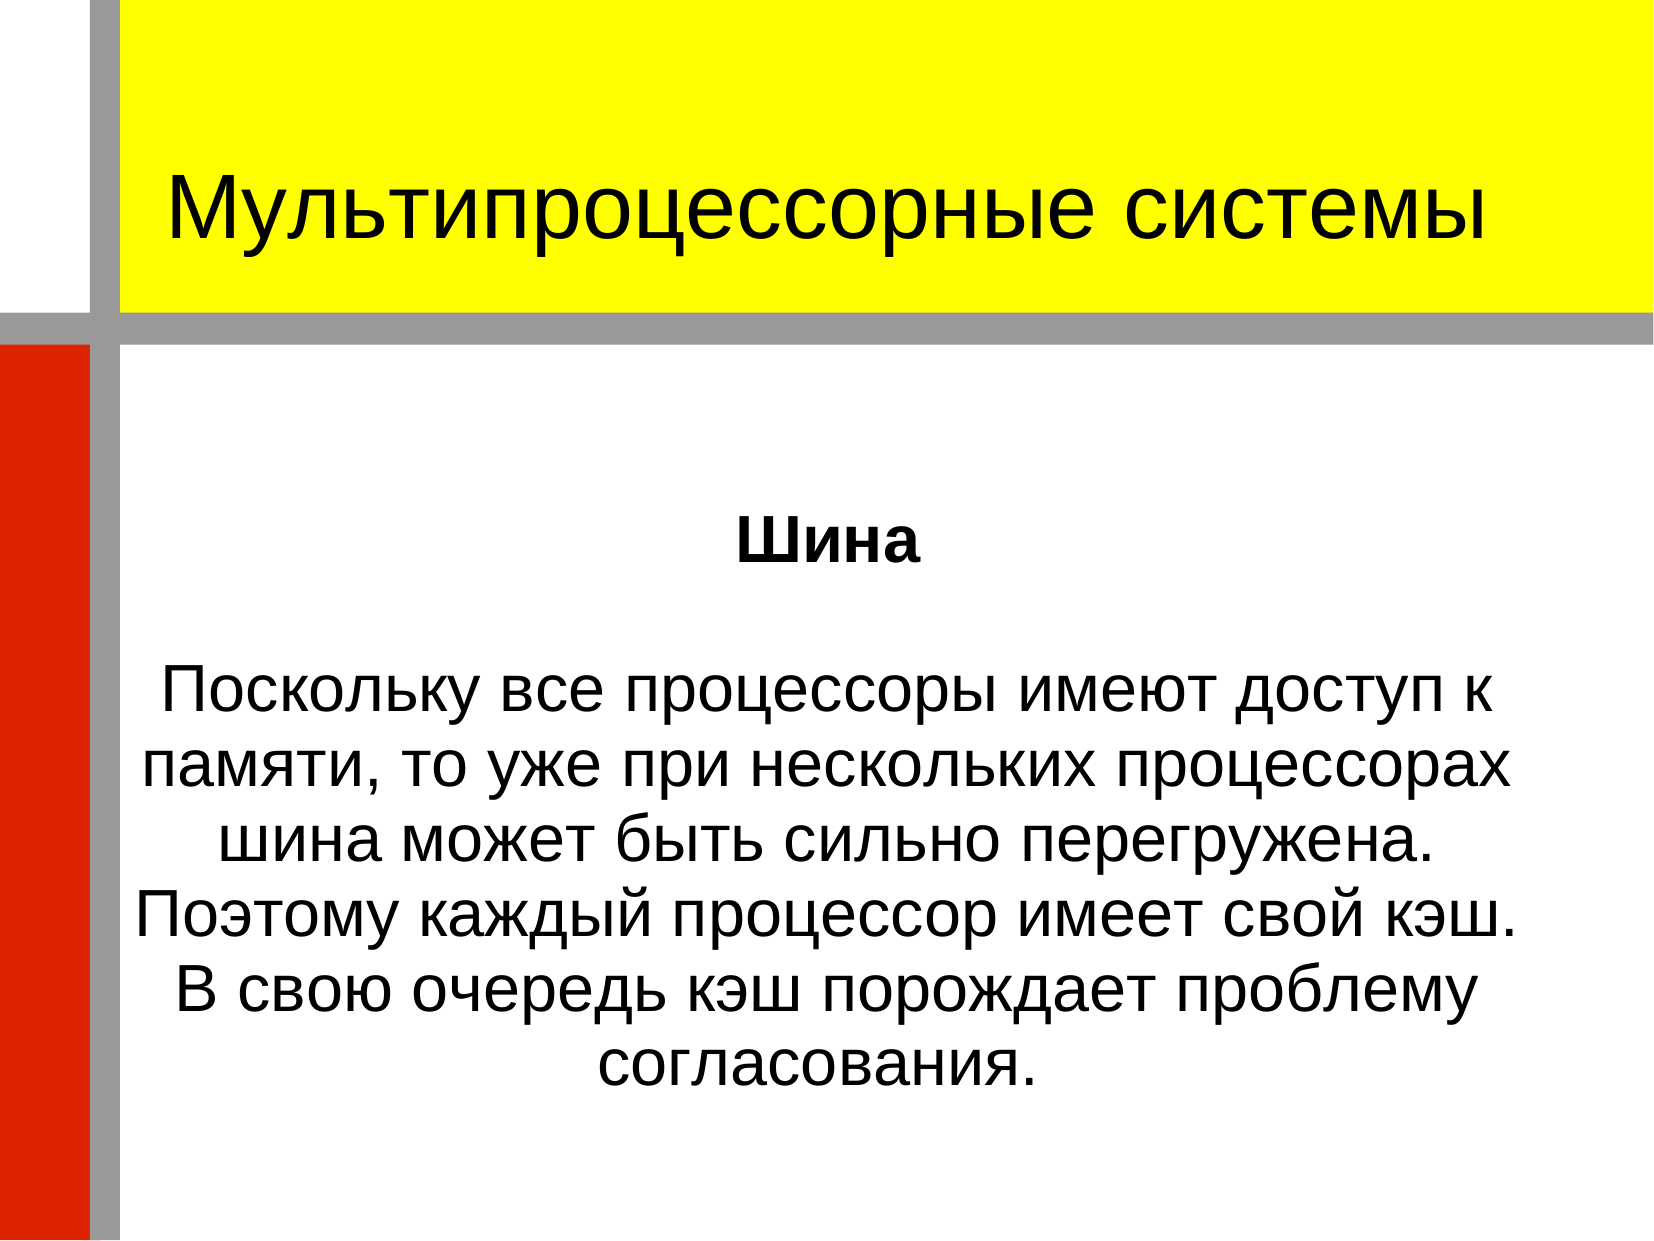

# Мультипроцессорные системы
Шина
Поскольку все процессоры имеют доступ к памяти, то уже при нескольких процессорах шина может быть сильно перегружена. Поэтому каждый процессор имеет свой кэш. В свою очередь кэш порождает проблему согласования.